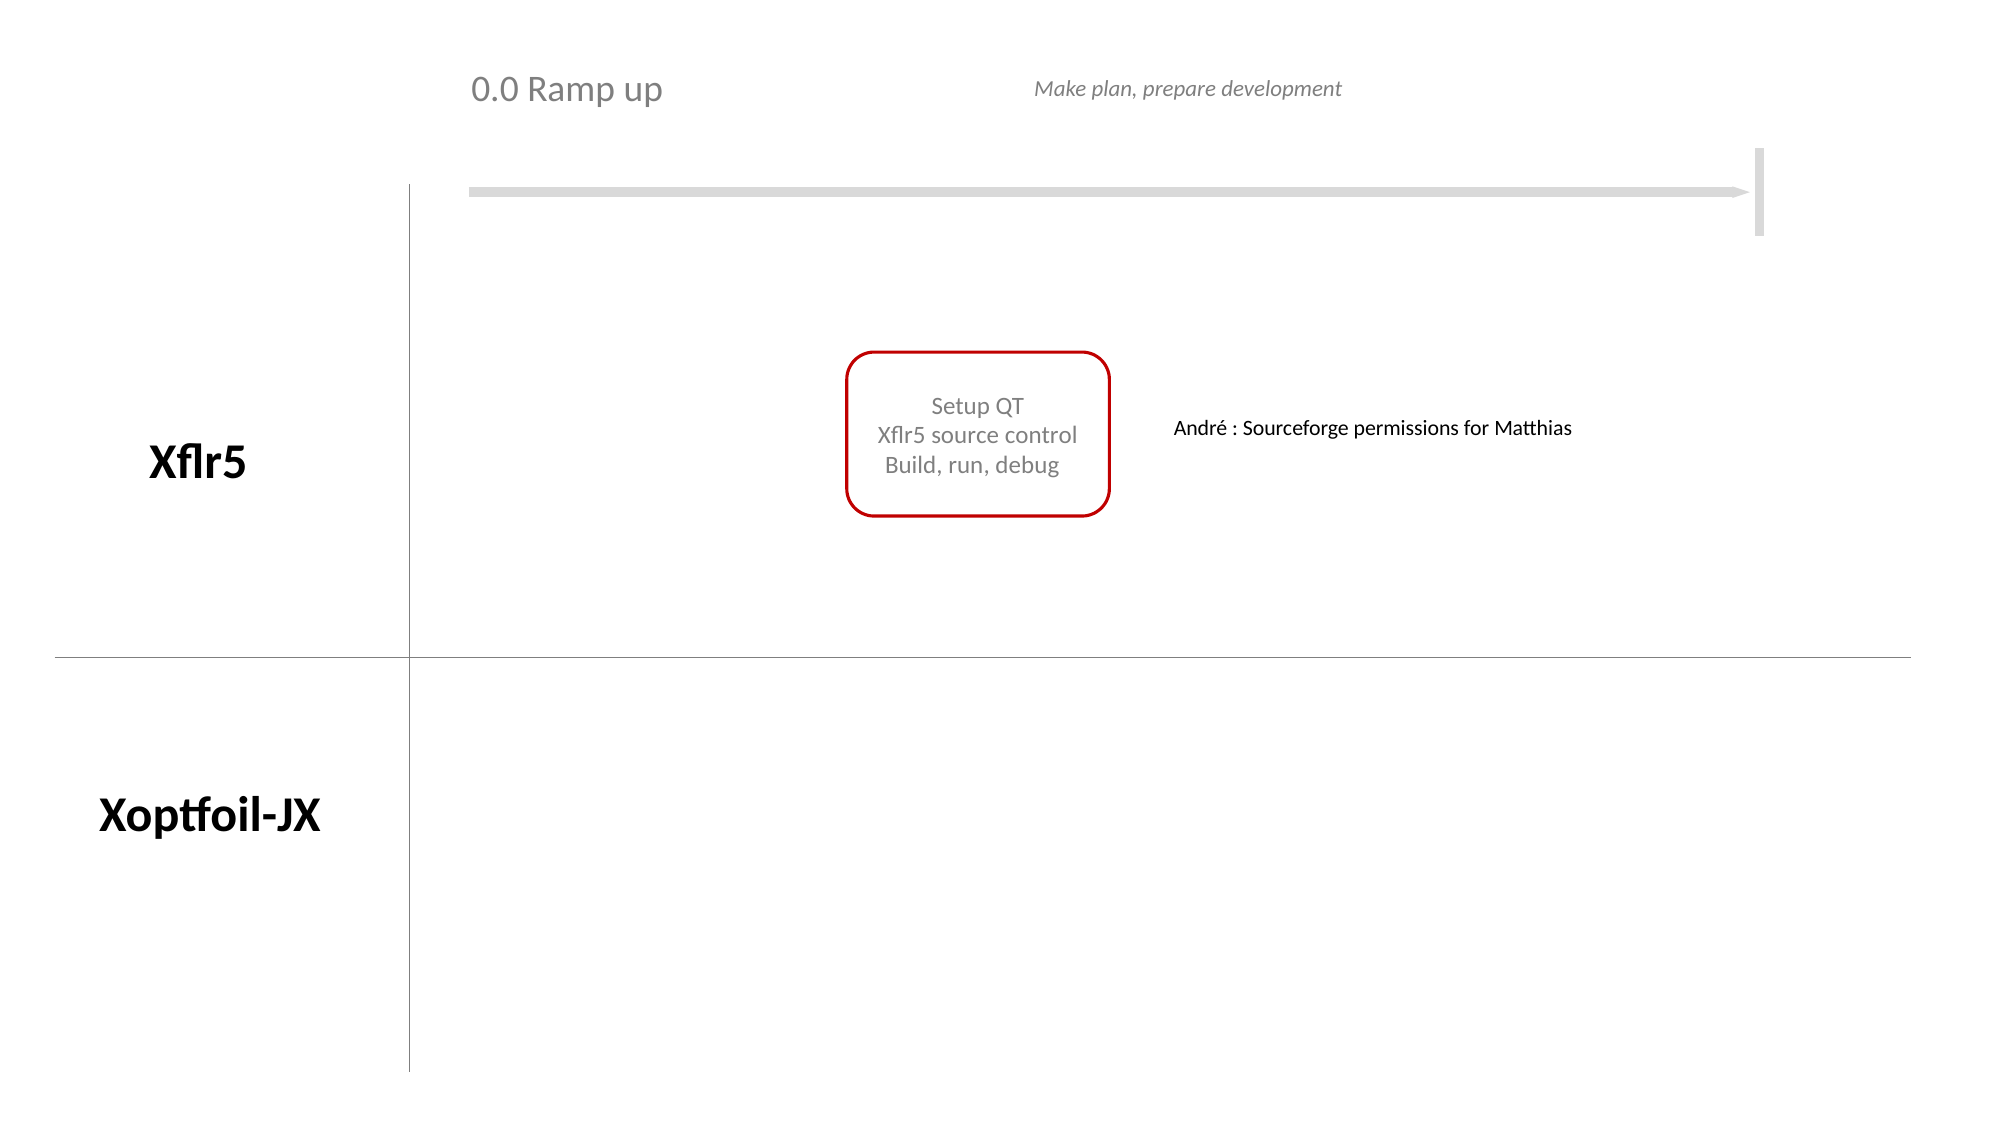

0.0 Ramp up
Make plan, prepare development
Setup QT
Xflr5 source control
Build, run, debug
André : Sourceforge permissions for Matthias
Xflr5
Xoptfoil-JX